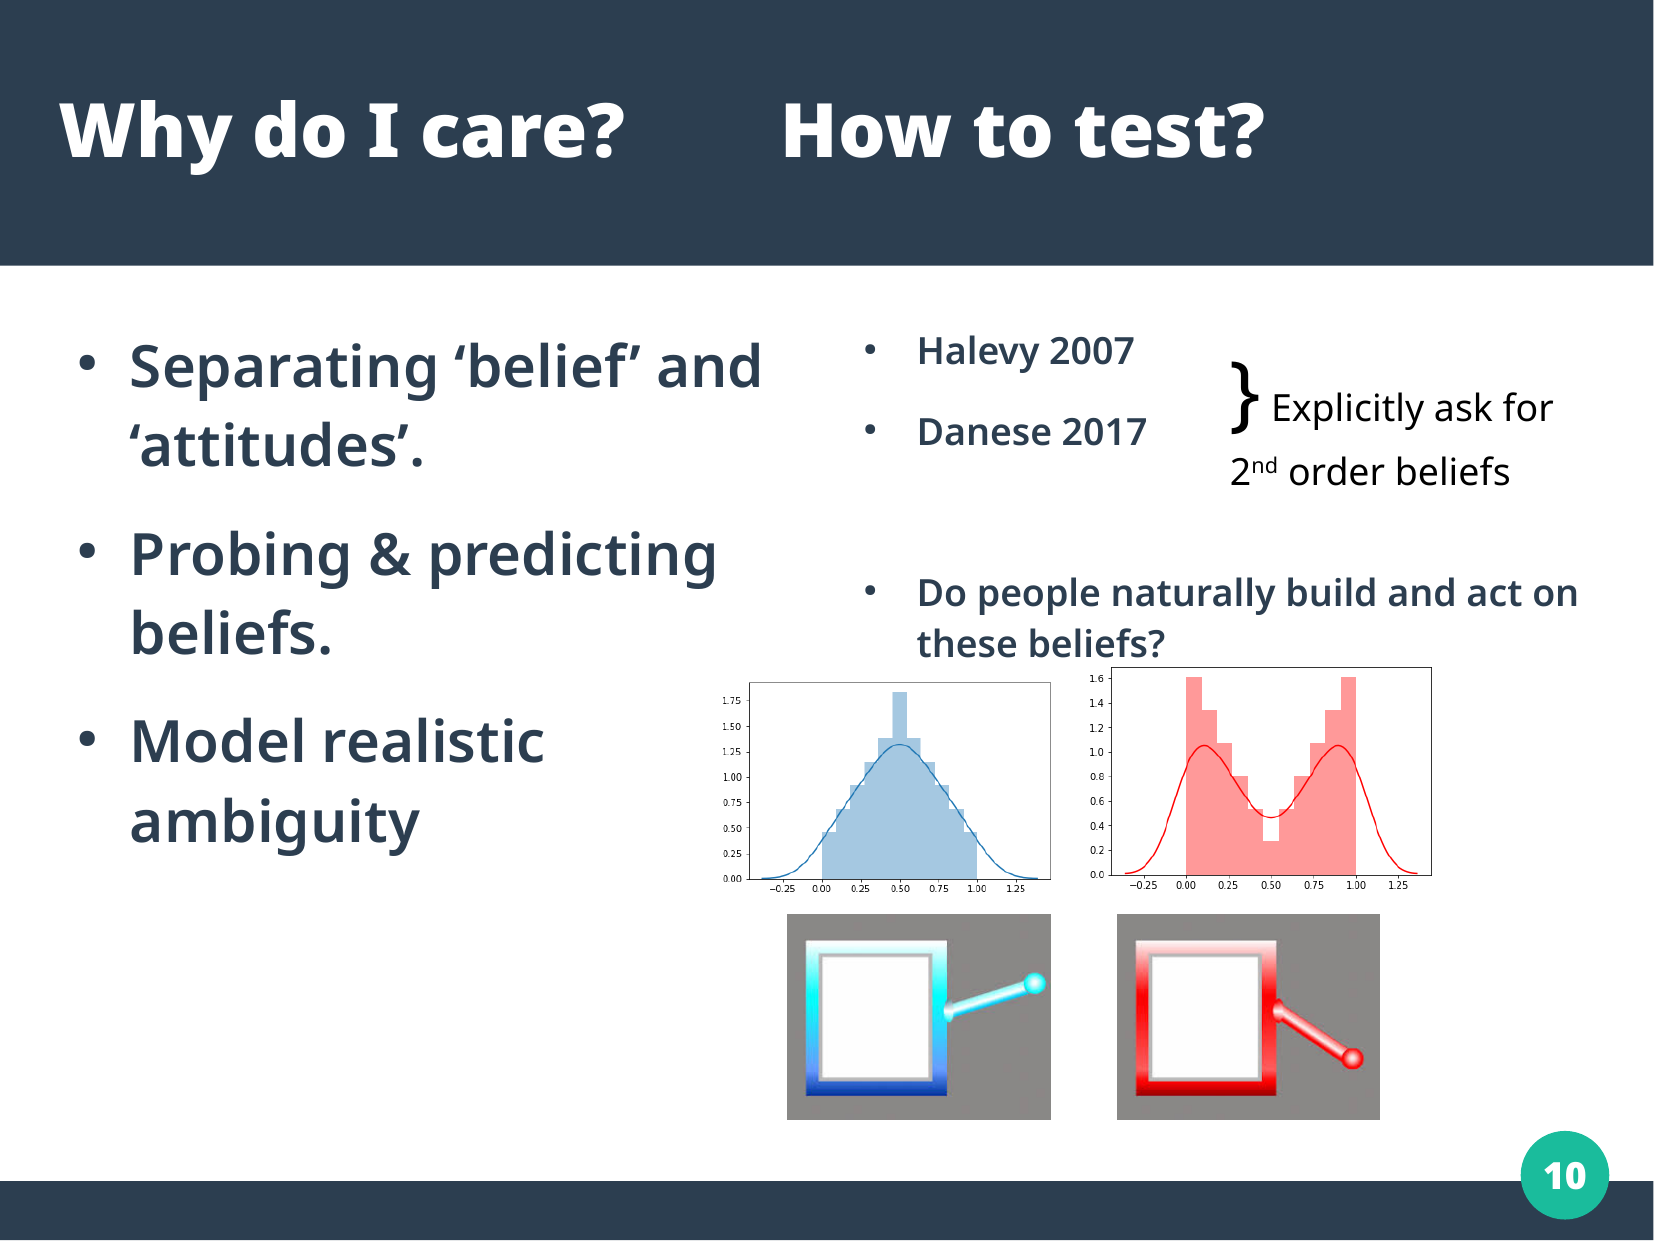

# Why do I care? How to test?
Separating ‘belief’ and ‘attitudes’.
Probing & predicting beliefs.
Model realistic ambiguity
Halevy 2007
Danese 2017
Do people naturally build and act on these beliefs?
} Explicitly ask for 	2nd order beliefs
10